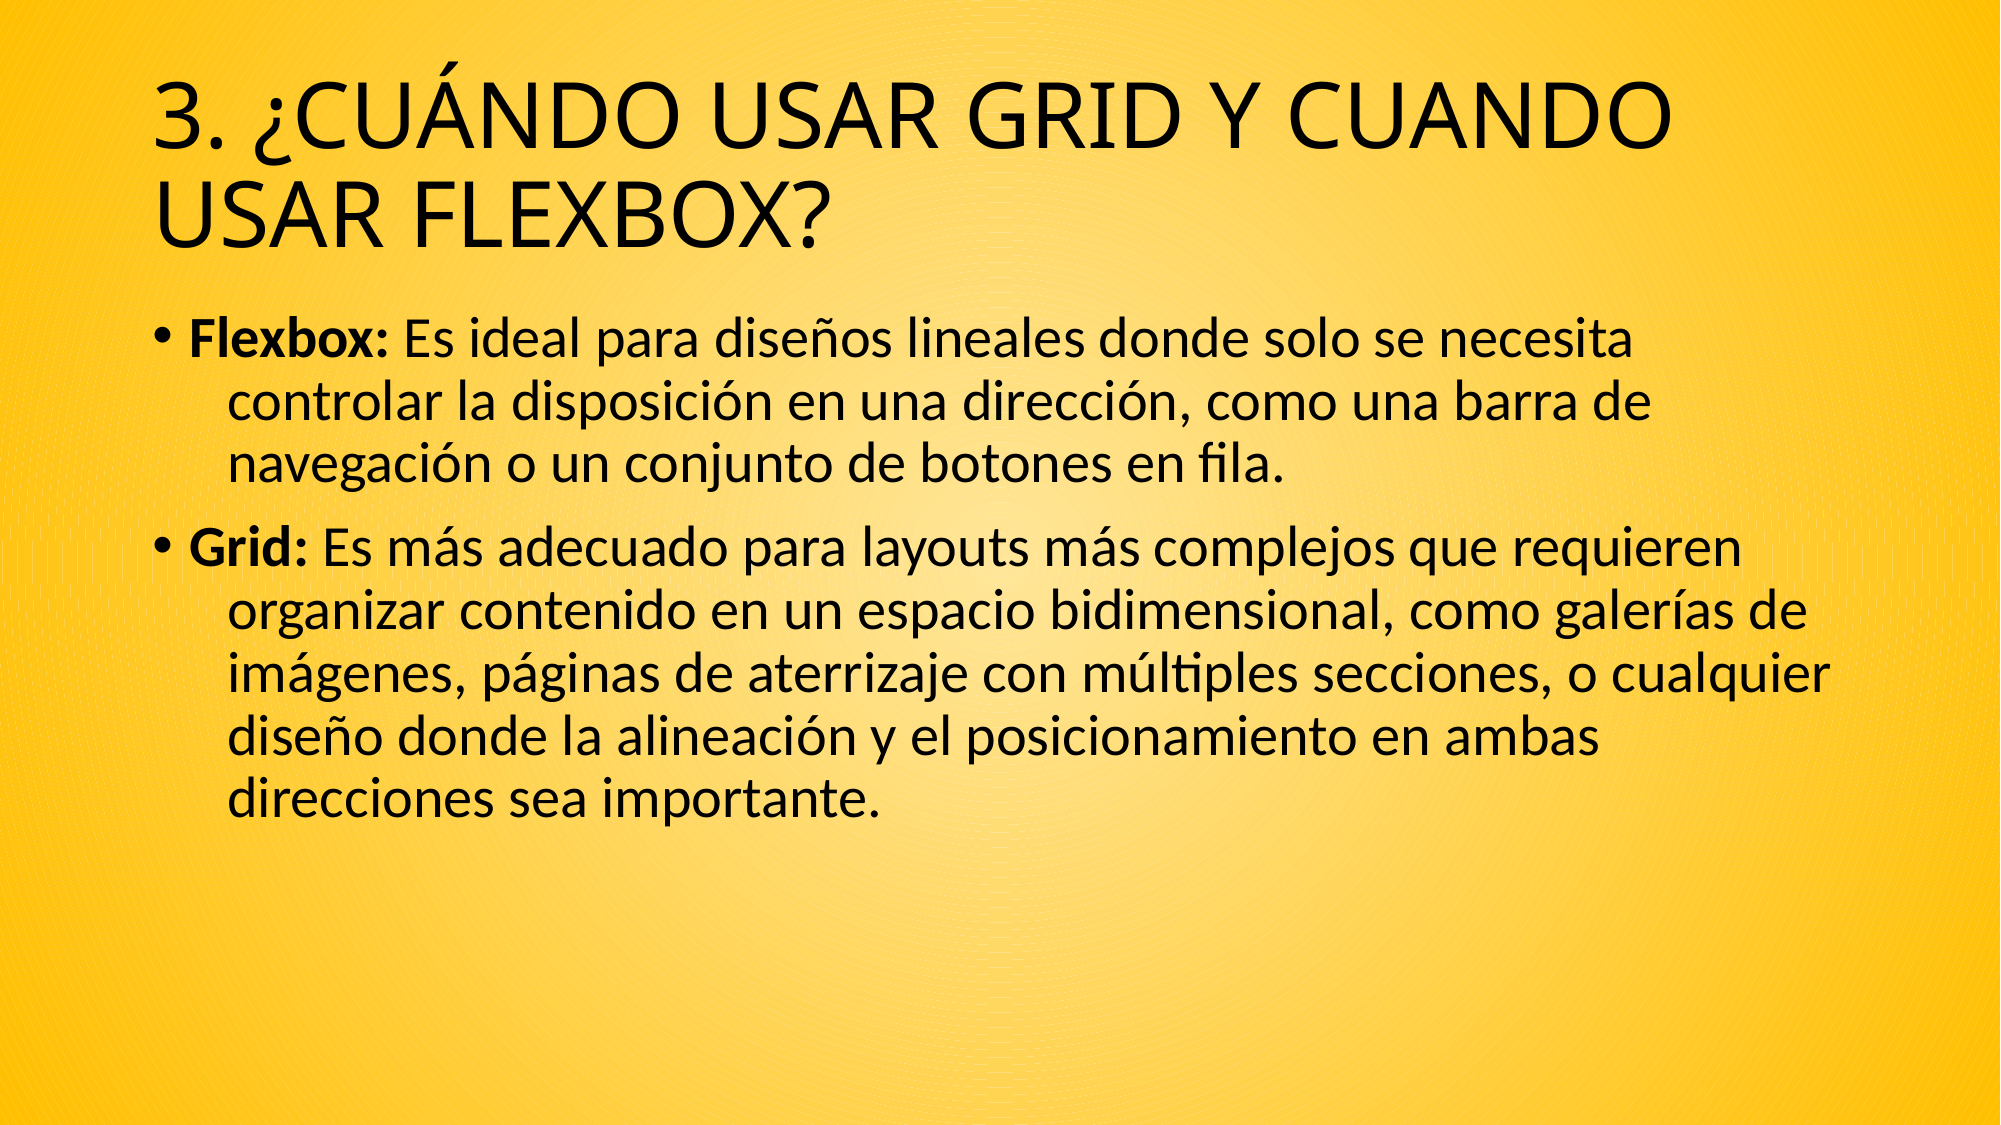

# 3. ¿CUÁNDO USAR GRID Y CUANDO USAR FLEXBOX?
Flexbox: Es ideal para diseños lineales donde solo se necesita controlar la disposición en una dirección, como una barra de navegación o un conjunto de botones en fila.
Grid: Es más adecuado para layouts más complejos que requieren organizar contenido en un espacio bidimensional, como galerías de imágenes, páginas de aterrizaje con múltiples secciones, o cualquier diseño donde la alineación y el posicionamiento en ambas direcciones sea importante.